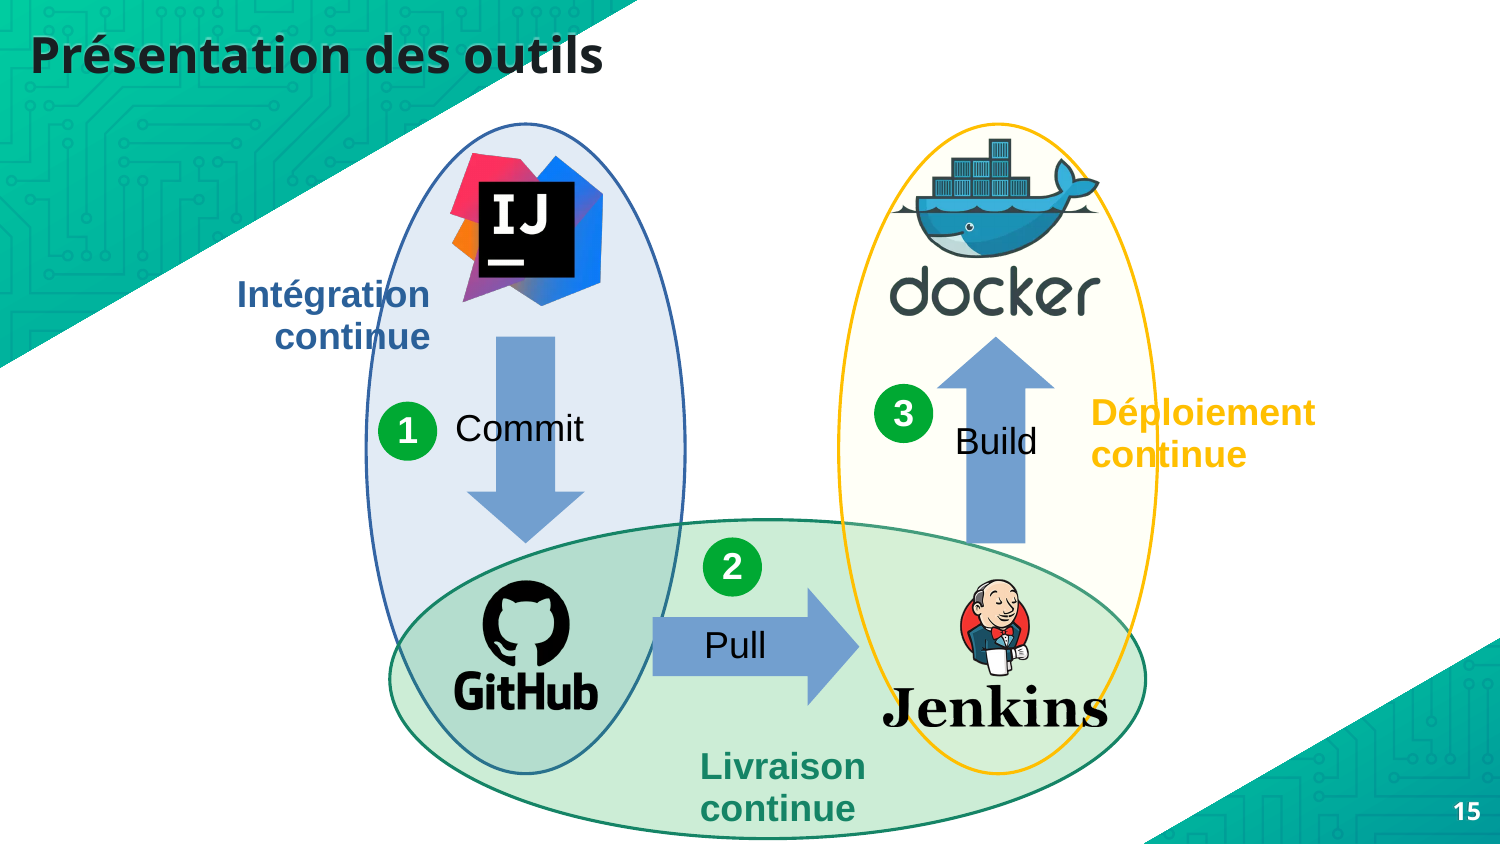

# Présentation des outils
Intégration continue
Déploiement continue
Commit
Build
3
1
Livraison continue
2
Pull